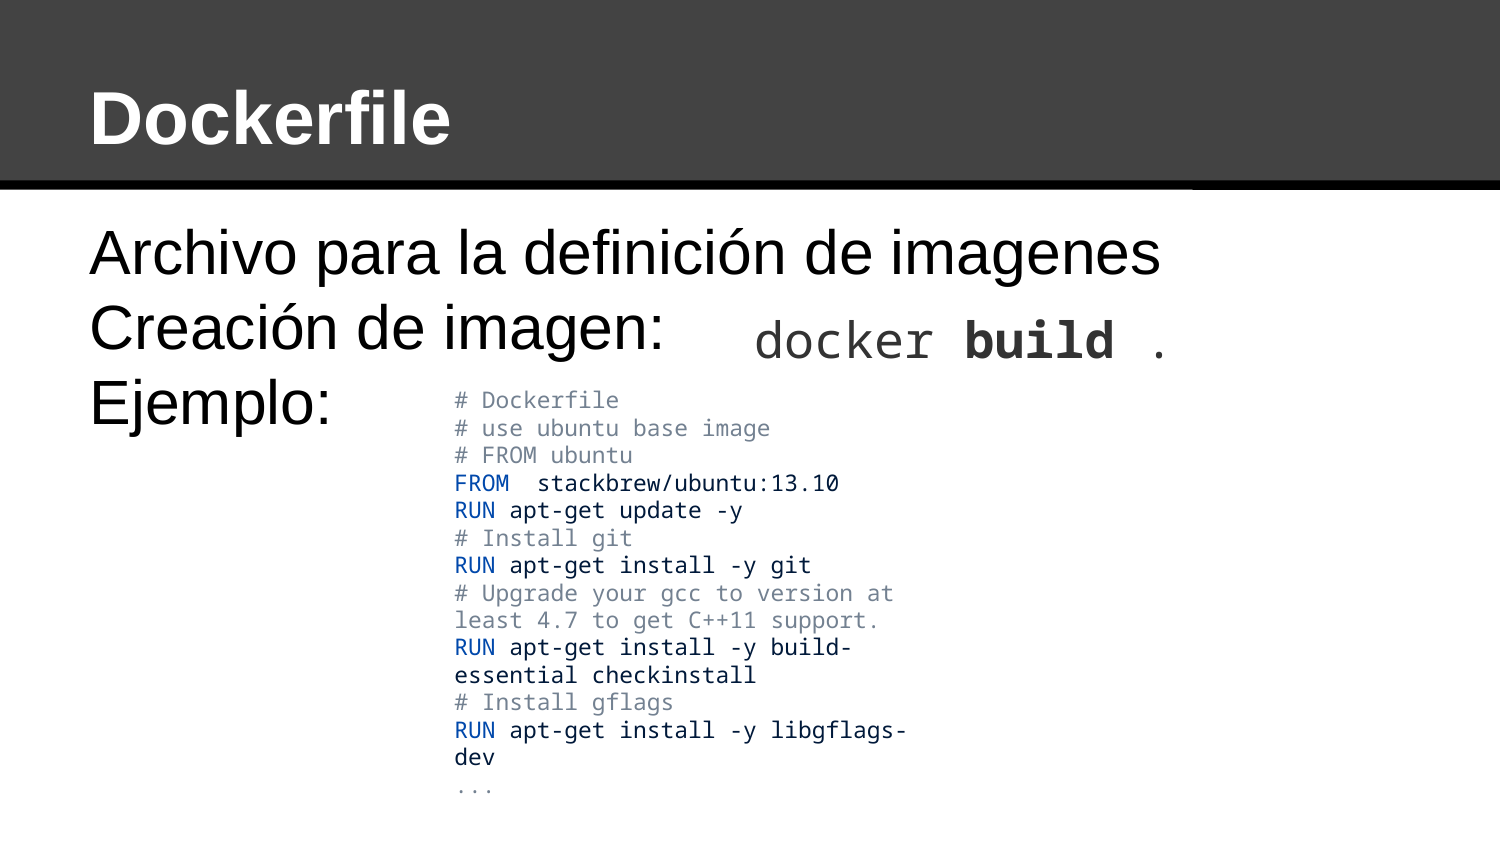

Dockerfile
Archivo para la definición de imagenes
Creación de imagen:
Ejemplo:
docker build .
# Dockerfile
# use ubuntu base image
# FROM ubuntu
FROM stackbrew/ubuntu:13.10
RUN apt-get update -y
# Install git
RUN apt-get install -y git
# Upgrade your gcc to version at least 4.7 to get C++11 support.
RUN apt-get install -y build-essential checkinstall
# Install gflags
RUN apt-get install -y libgflags-dev
...